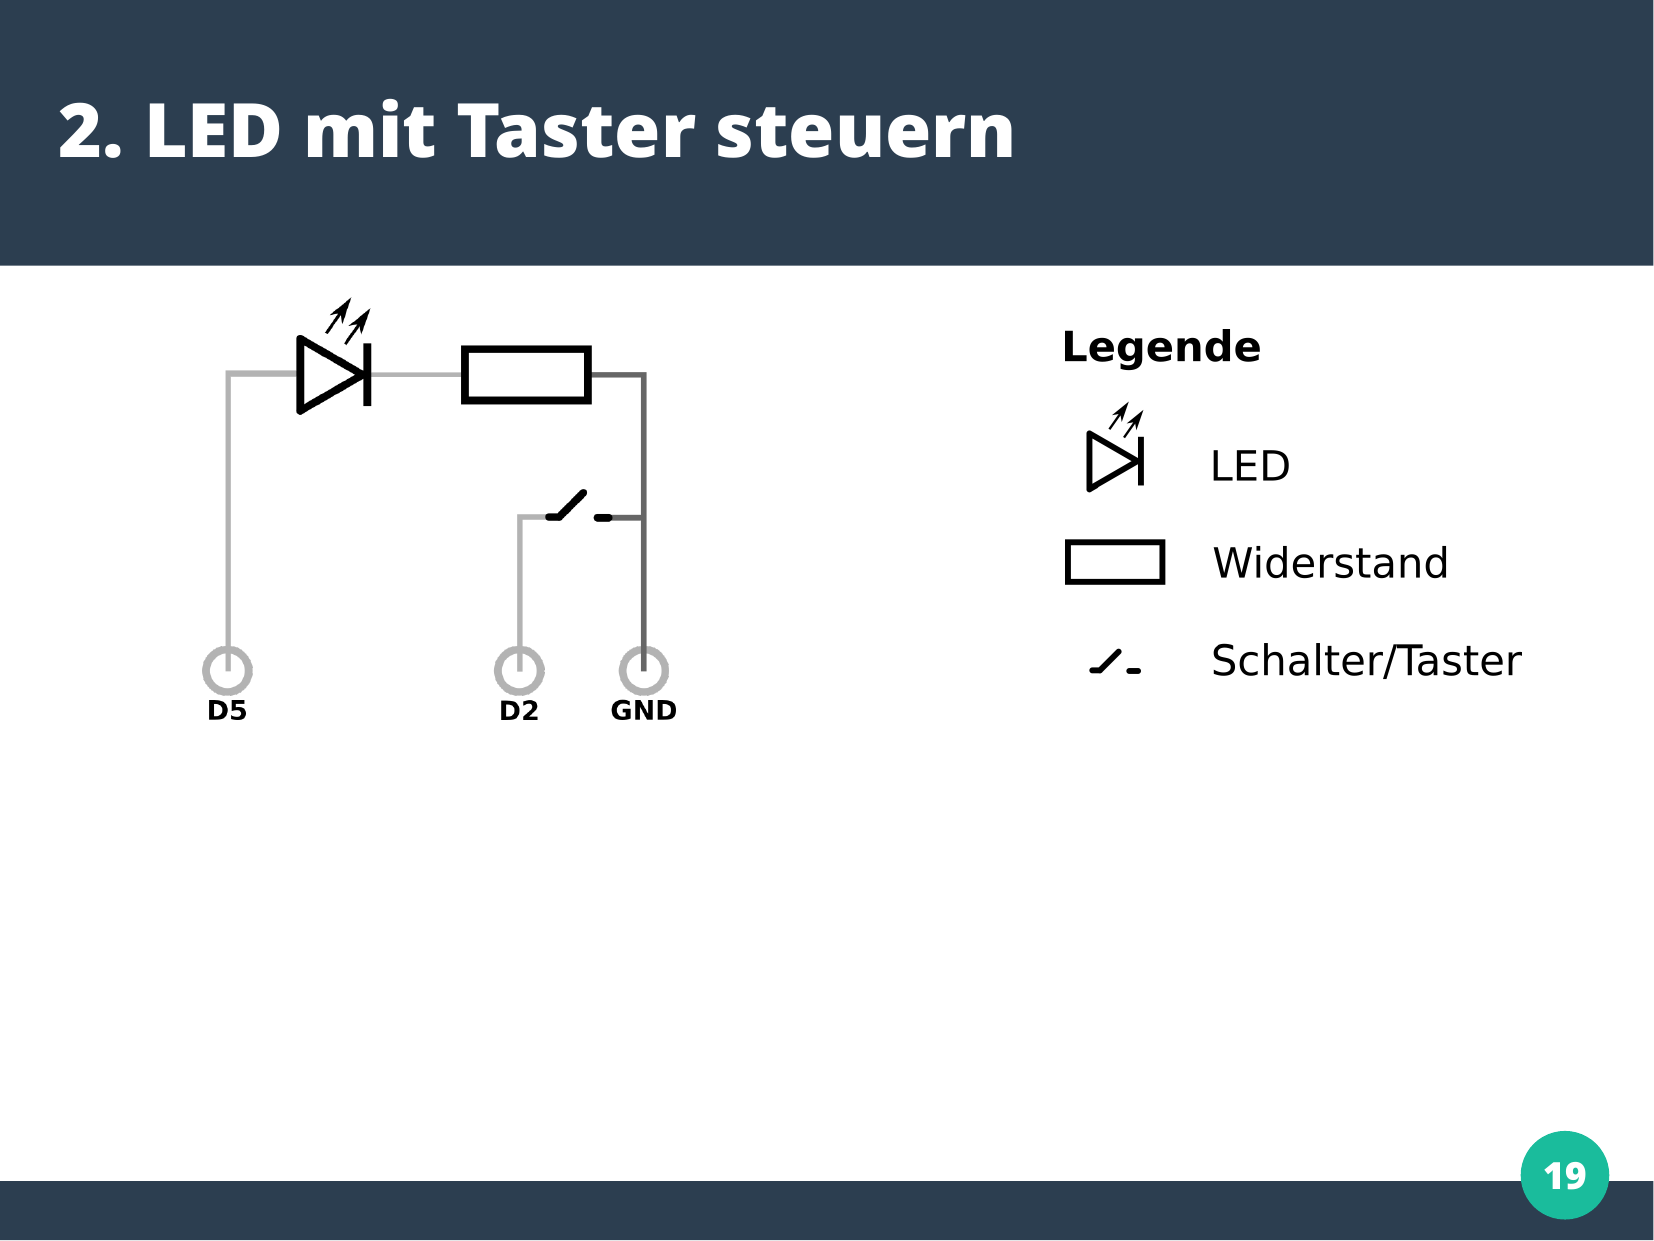

# 2. LED mit Taster steuern
19